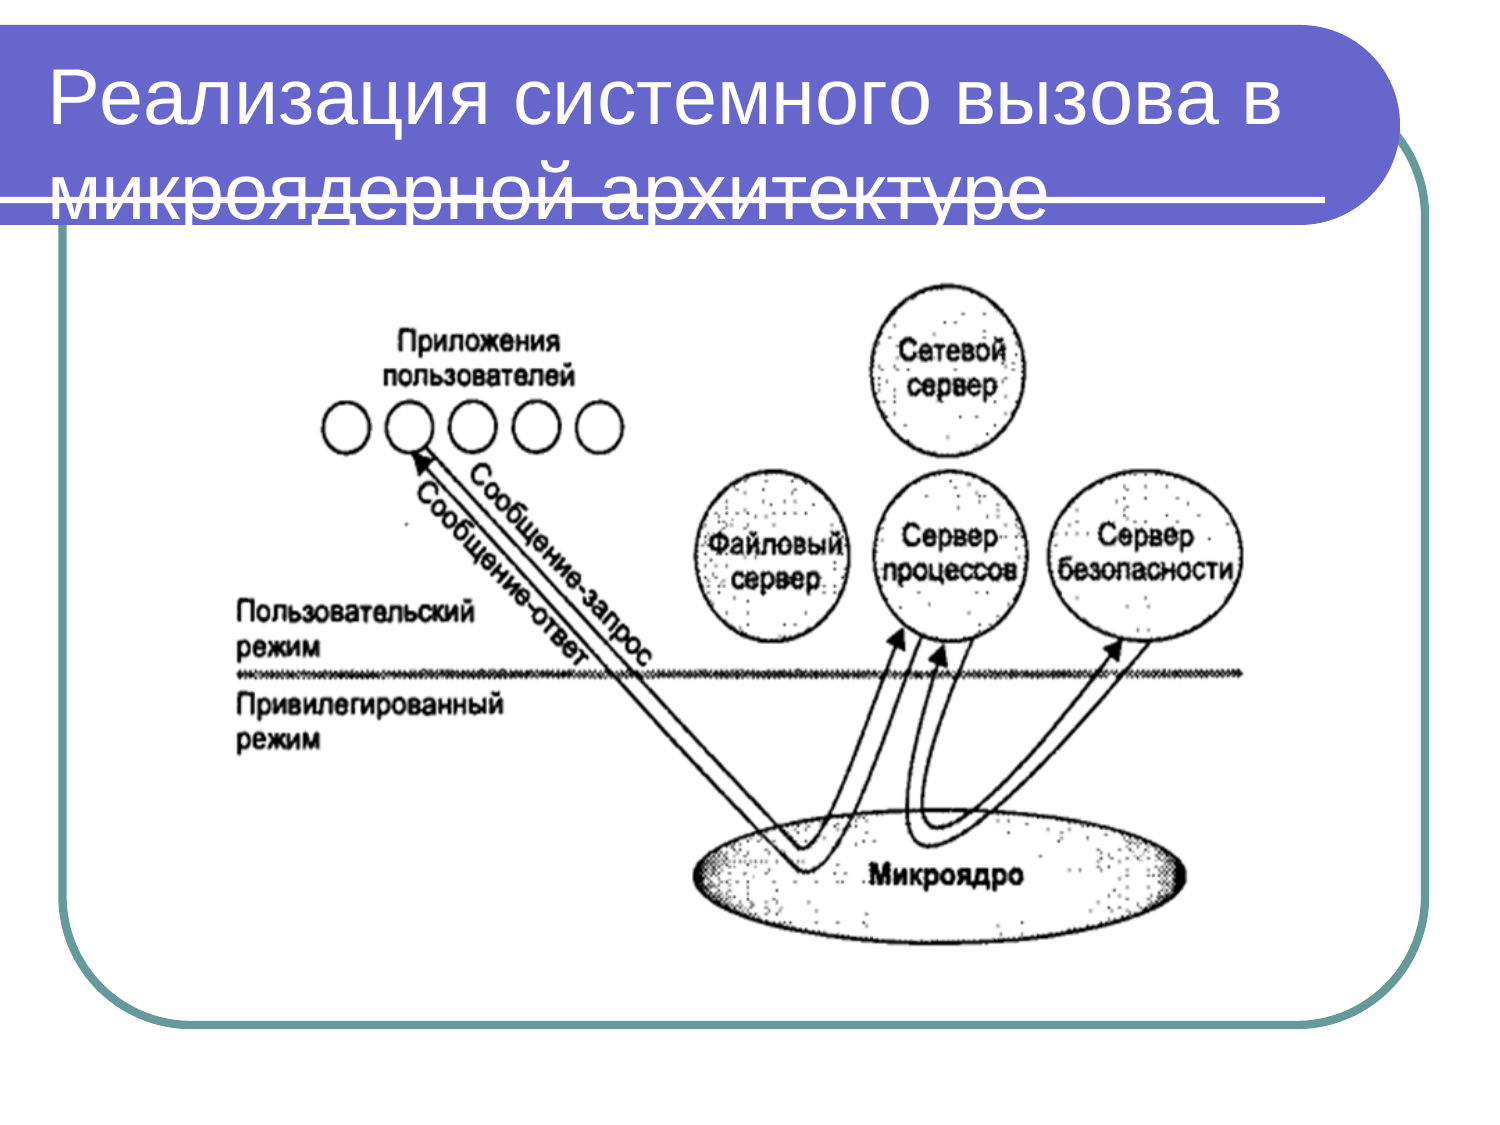

# Реализация системного вызова в микроядерной архитектуре